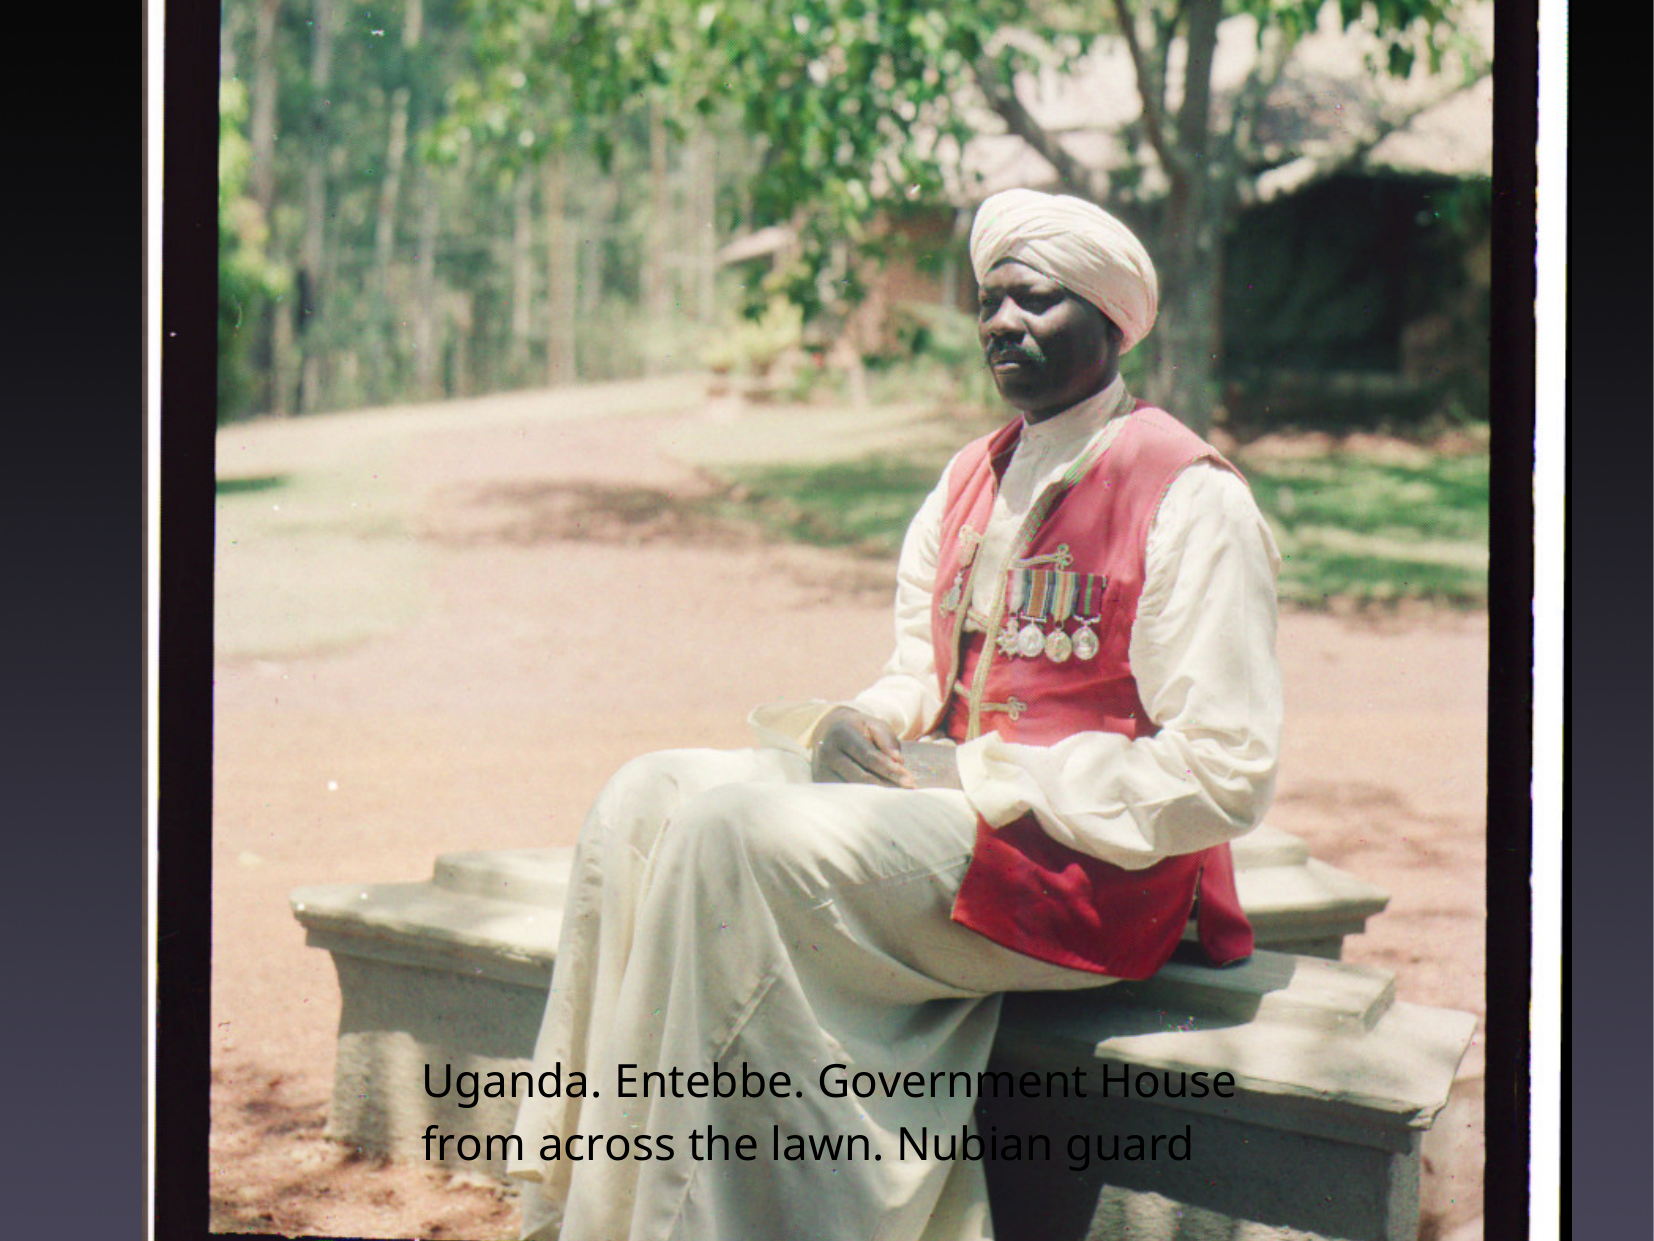

#
Uganda. Entebbe. Government House
from across the lawn. Nubian guard